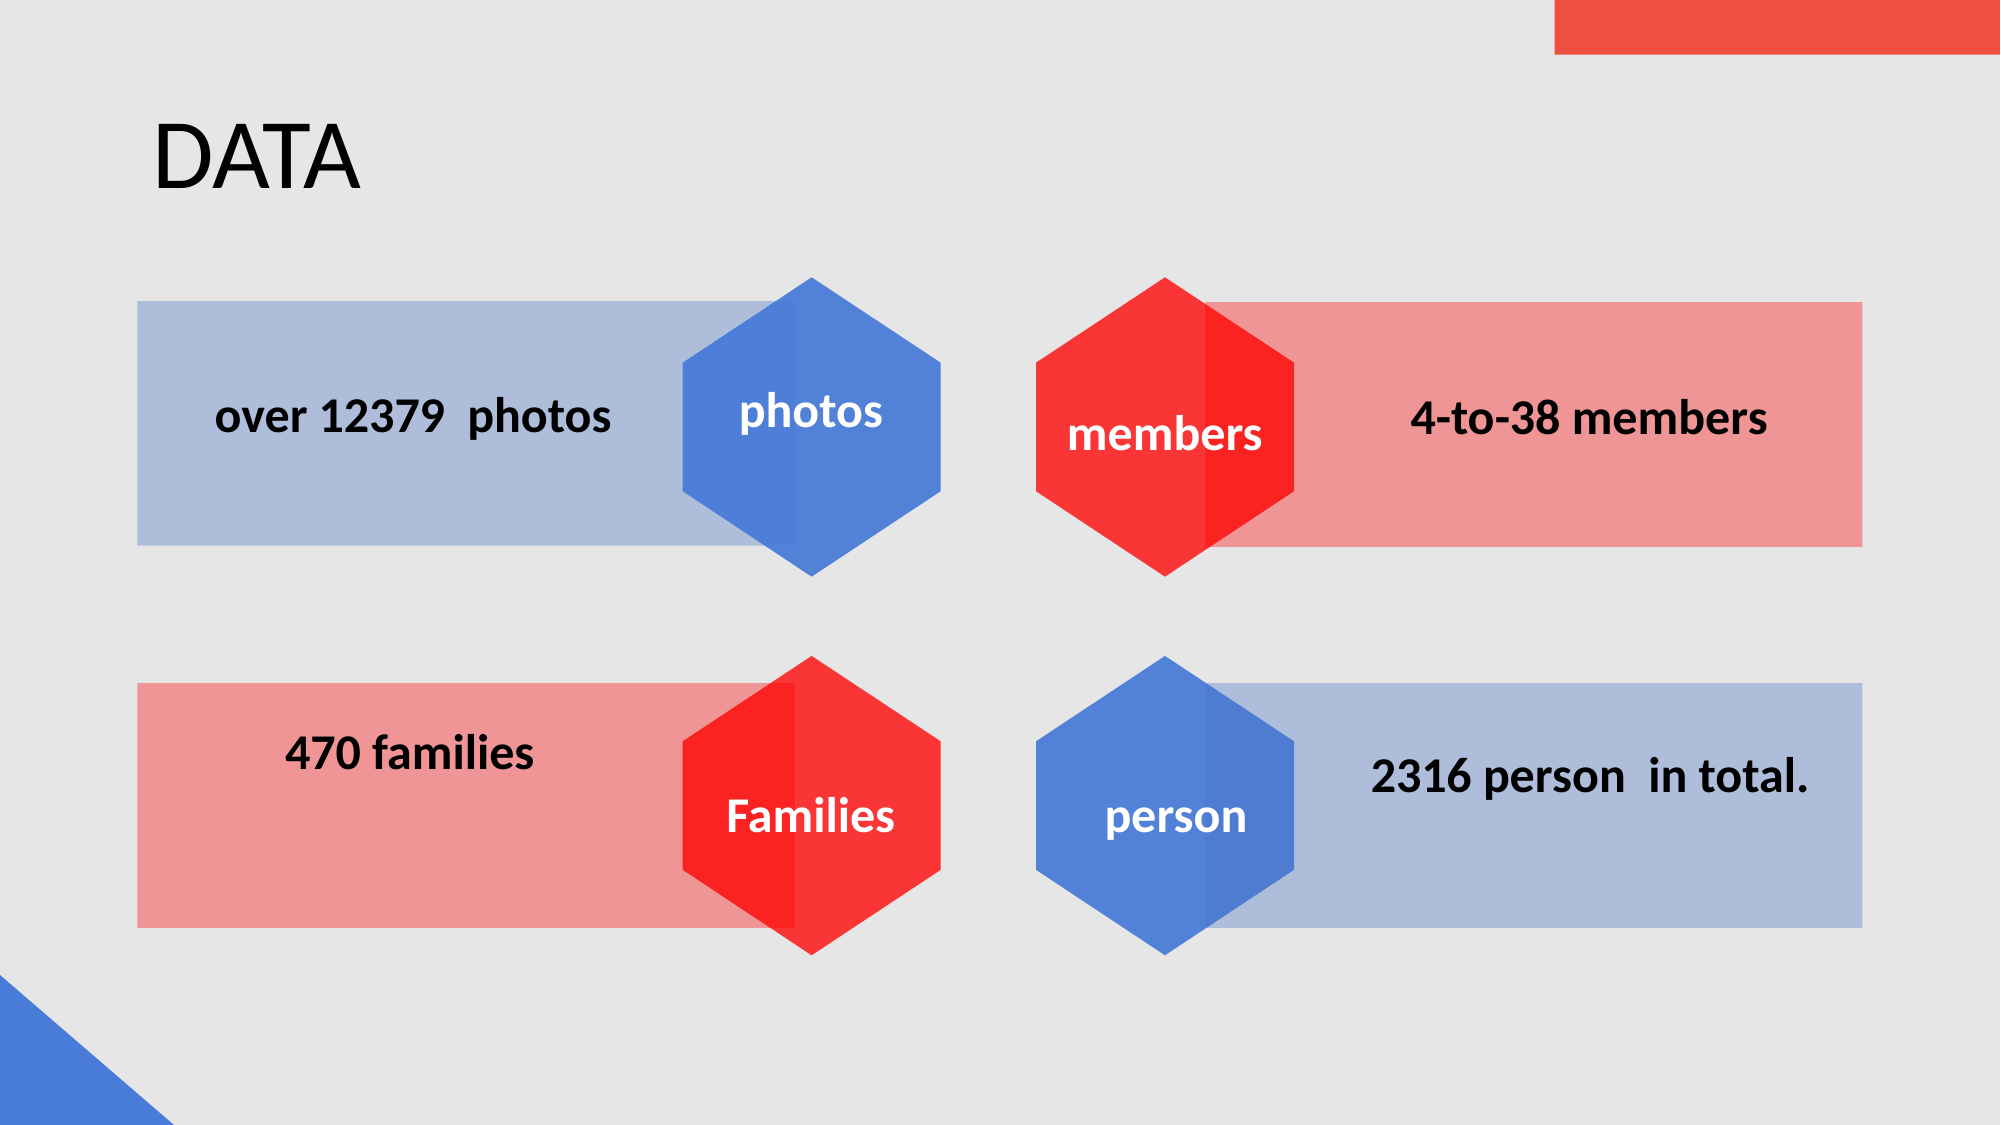

# DATA
photos
over 12379 photos
4-to-38 members
members
470 families
2316 person in total.
Families
person